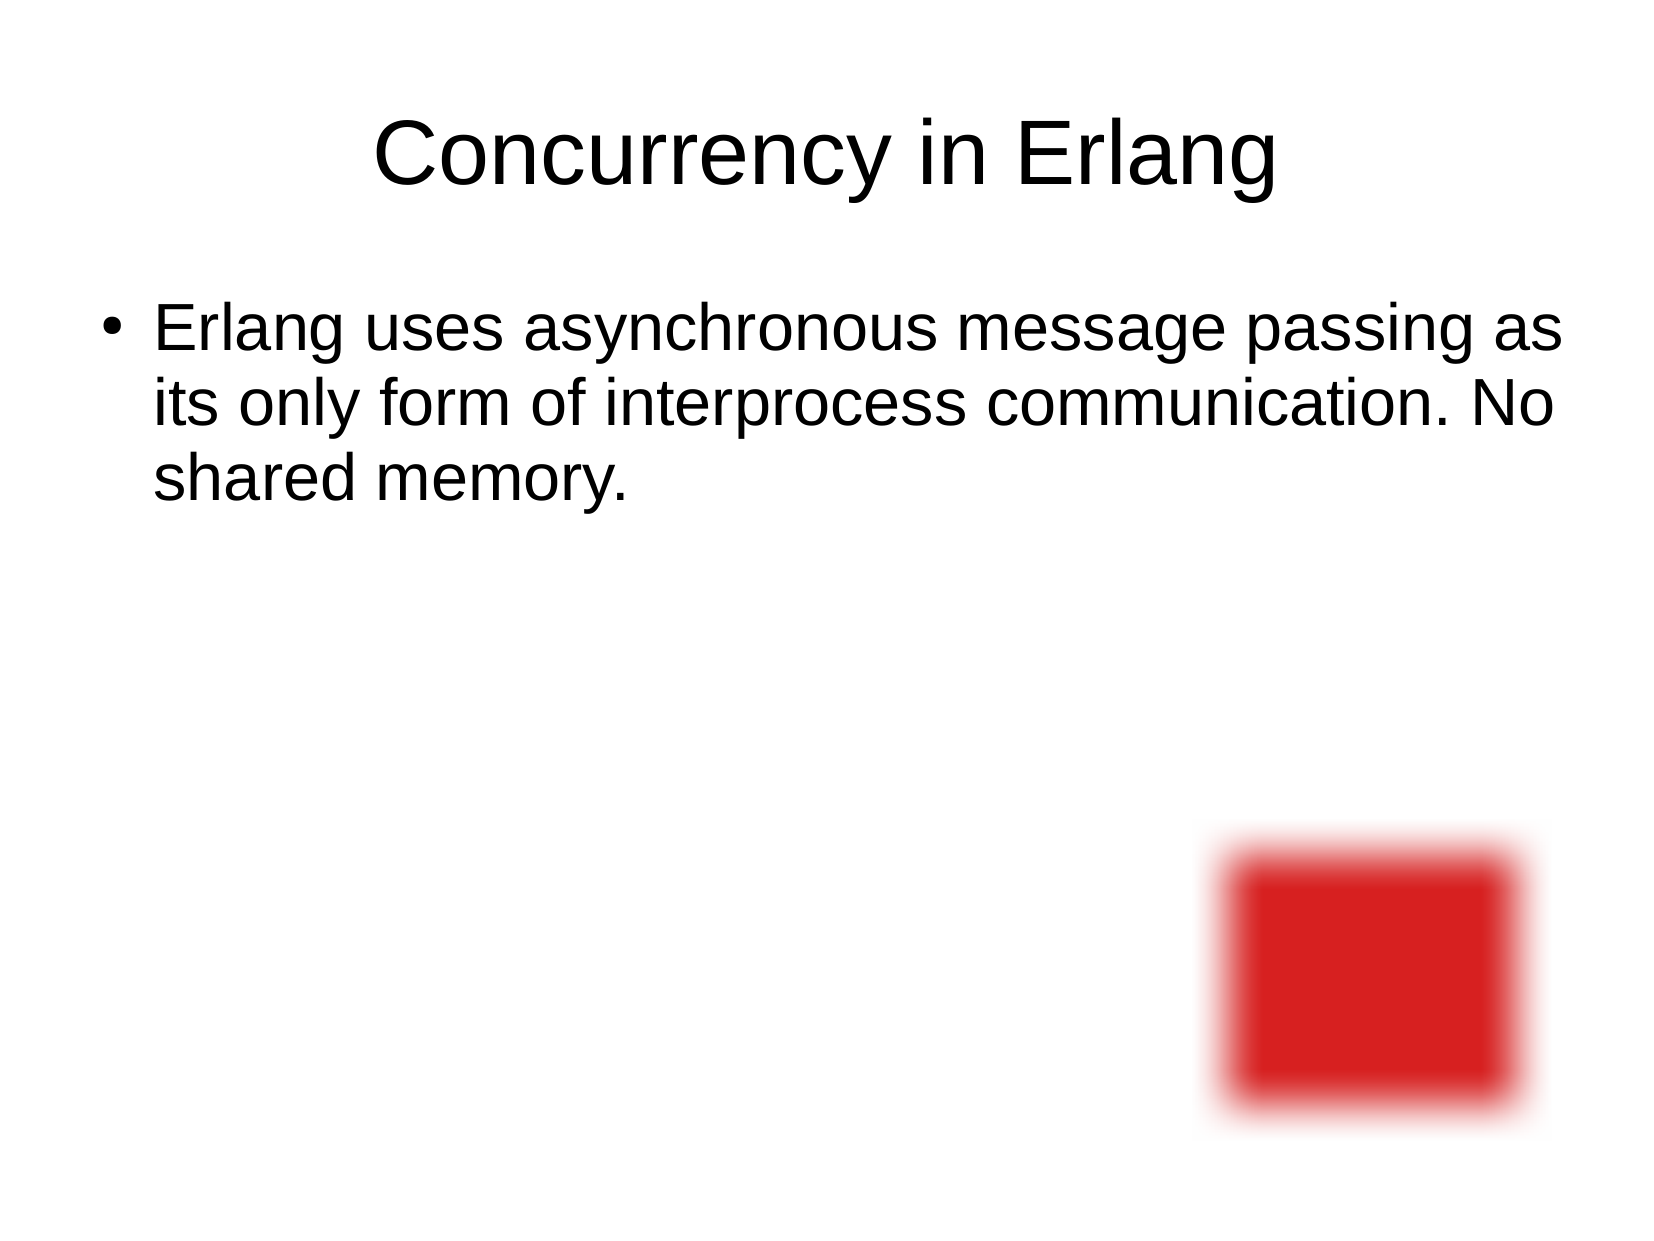

# Concurrency in Erlang
Erlang uses asynchronous message passing as its only form of interprocess communication. No shared memory.